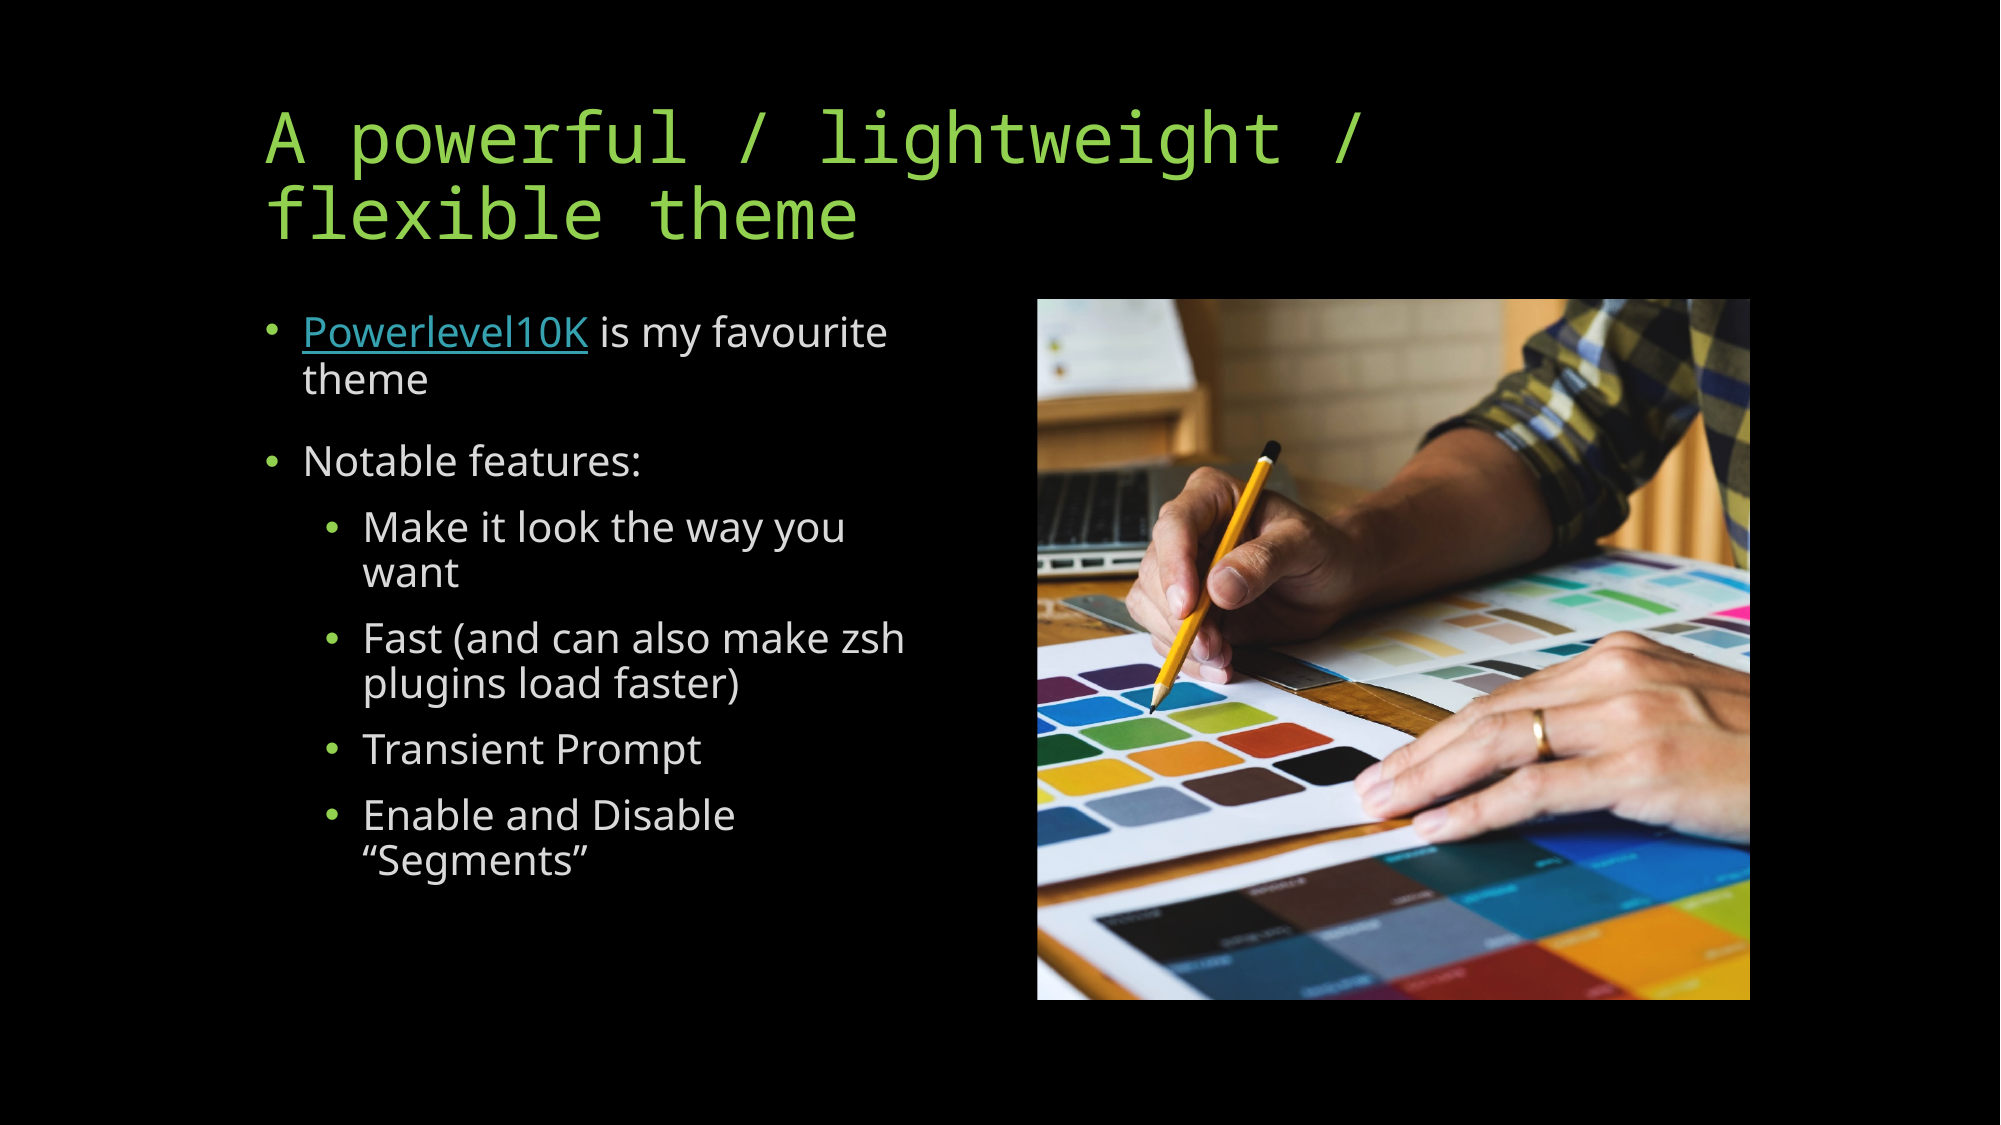

# A powerful / lightweight / flexible theme
Powerlevel10K is my favourite theme
Notable features:
Make it look the way you want
Fast (and can also make zsh plugins load faster)
Transient Prompt
Enable and Disable “Segments”